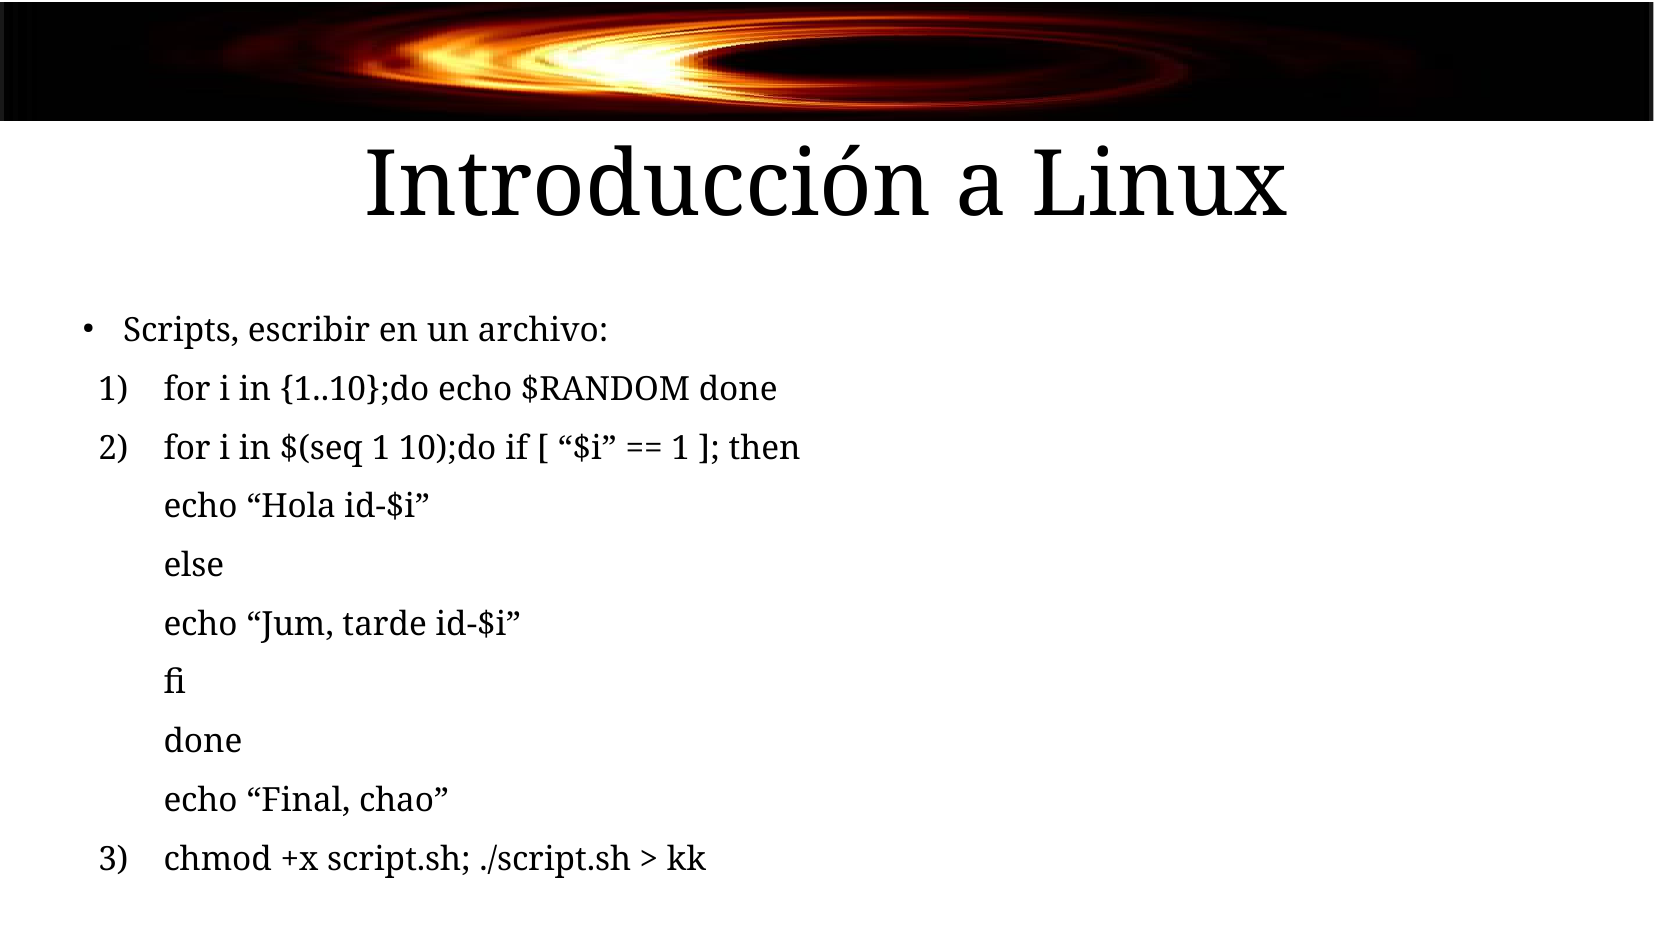

# Introducción a Linux
Scripts, escribir en un archivo:
for i in {1..10};do echo $RANDOM done
for i in $(seq 1 10);do if [ “$i” == 1 ]; then
echo “Hola id-$i”
else
echo “Jum, tarde id-$i”
fi
done
echo “Final, chao”
chmod +x script.sh; ./script.sh > kk